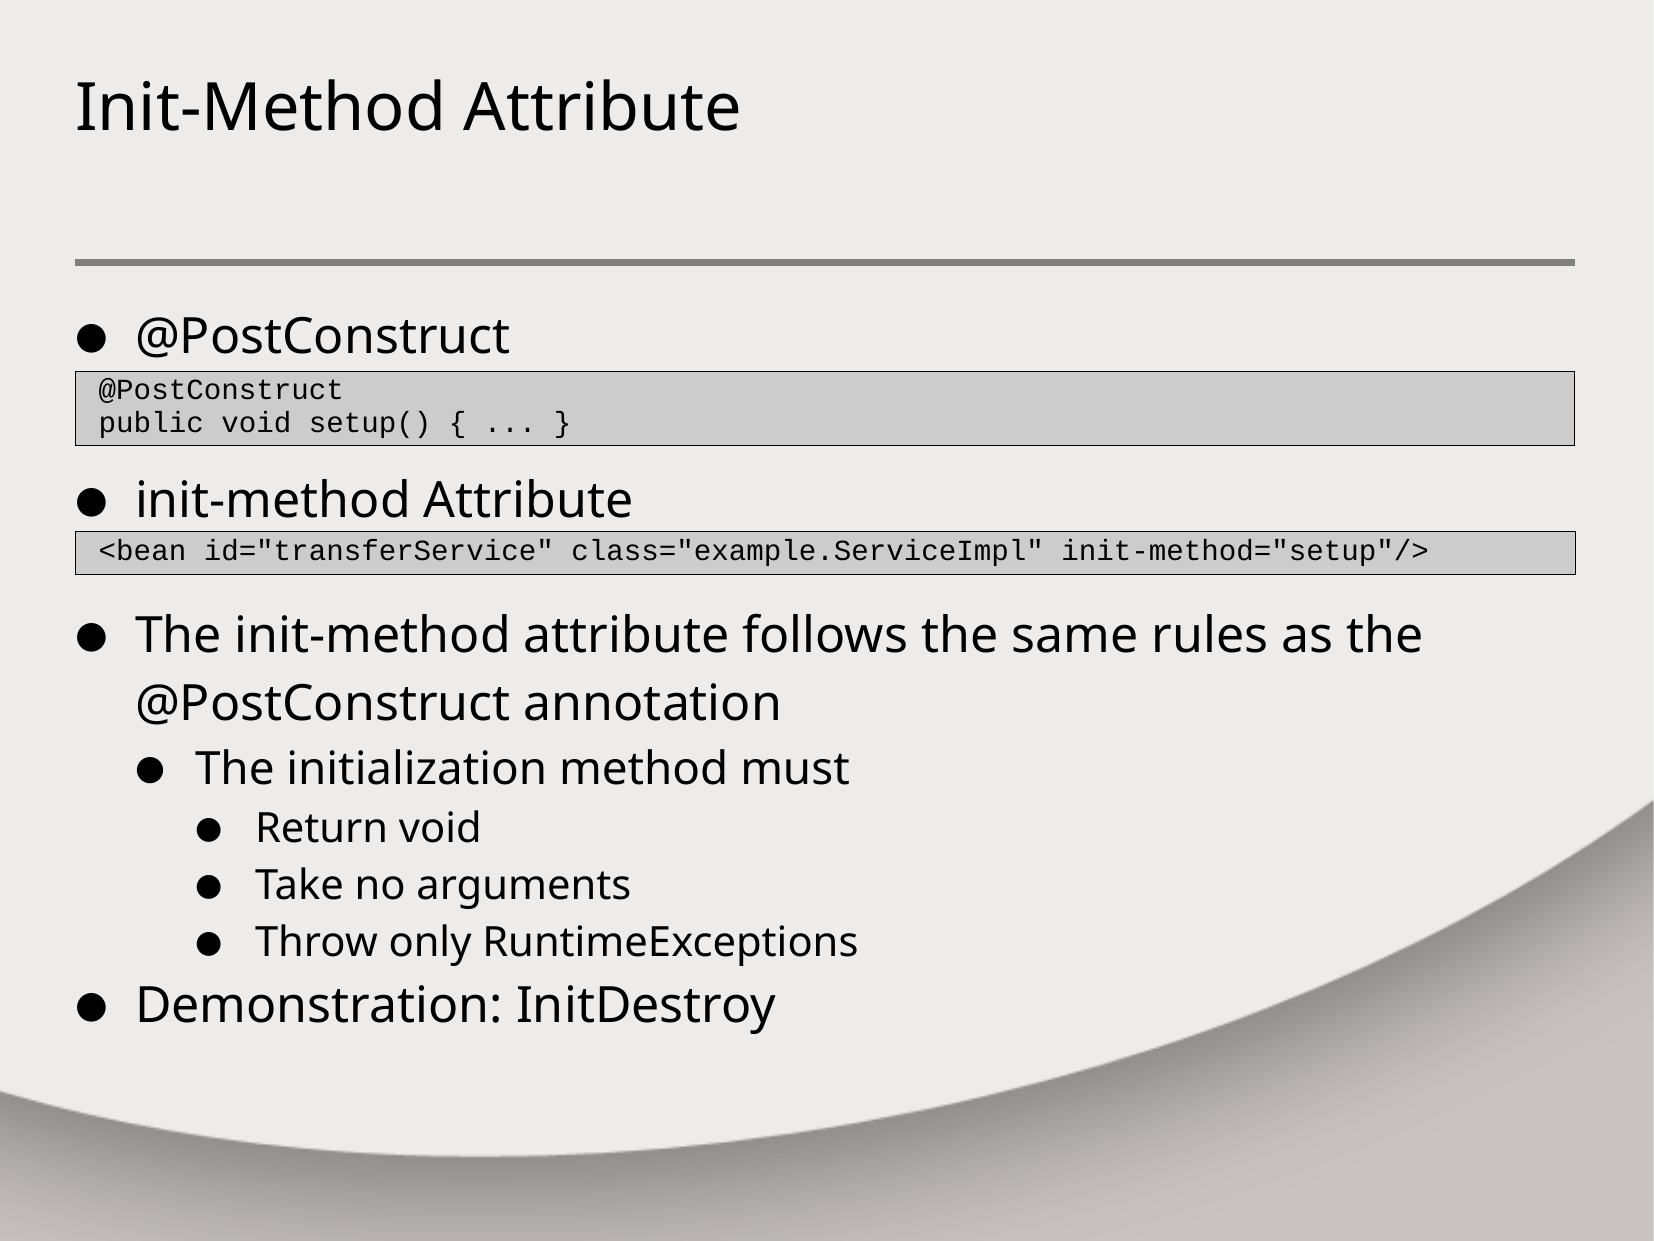

# Init-Method Attribute
@PostConstruct
init-method Attribute
The init-method attribute follows the same rules as the @PostConstruct annotation
The initialization method must
Return void
Take no arguments
Throw only RuntimeExceptions
Demonstration: InitDestroy
@PostConstruct
public void setup() { ... }
<bean id="transferService" class="example.ServiceImpl" init-method="setup"/>